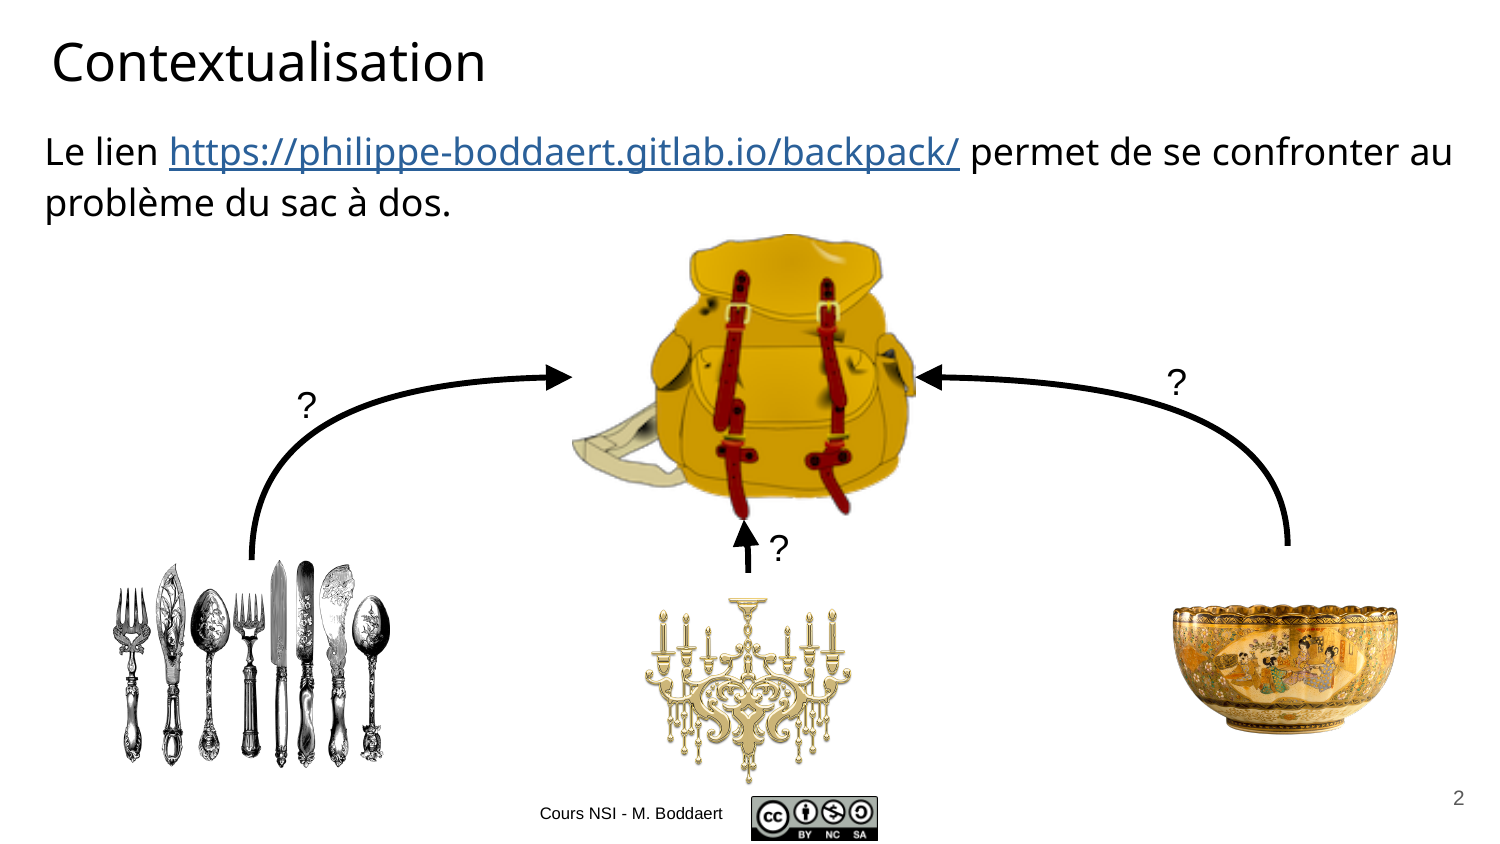

# Contextualisation
Le lien https://philippe-boddaert.gitlab.io/backpack/ permet de se confronter au problème du sac à dos.
?
?
?